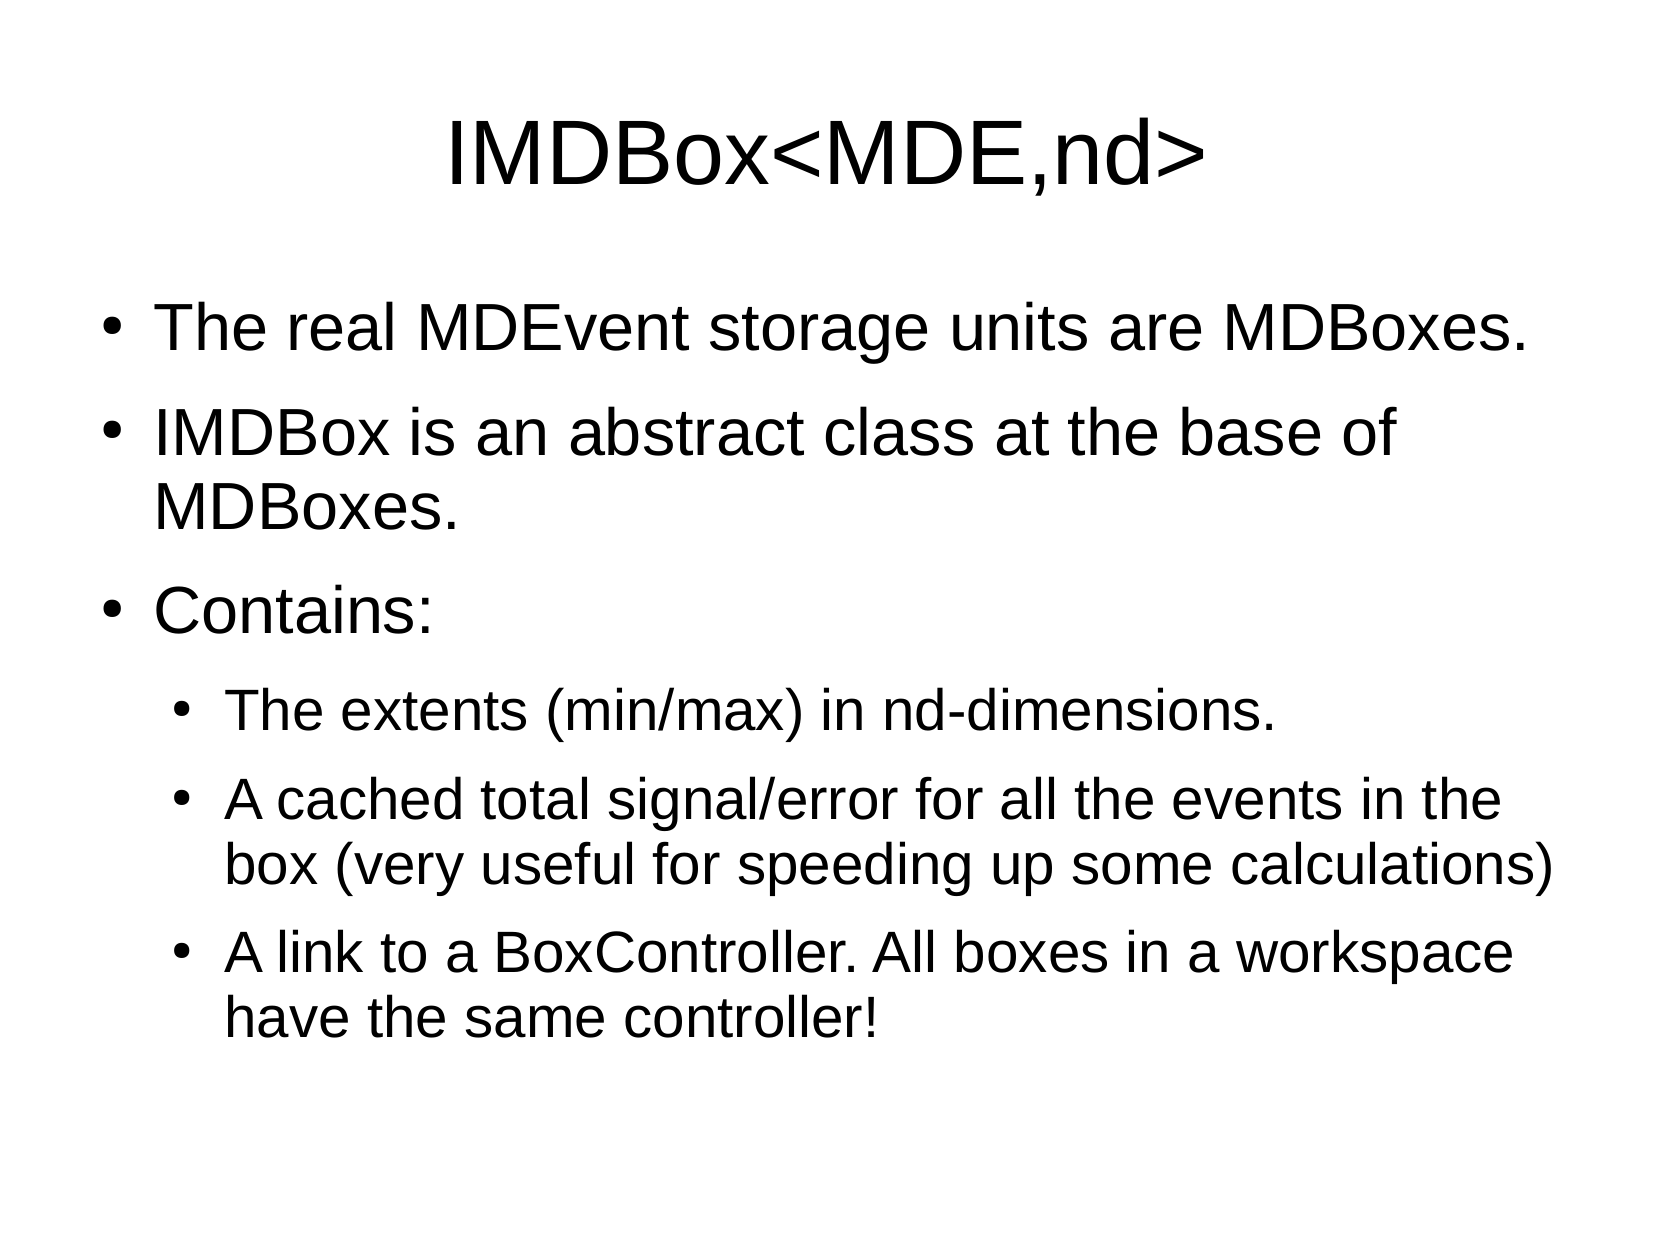

# IMDBox<MDE,nd>
The real MDEvent storage units are MDBoxes.
IMDBox is an abstract class at the base of MDBoxes.
Contains:
The extents (min/max) in nd-dimensions.
A cached total signal/error for all the events in the box (very useful for speeding up some calculations)
A link to a BoxController. All boxes in a workspace have the same controller!